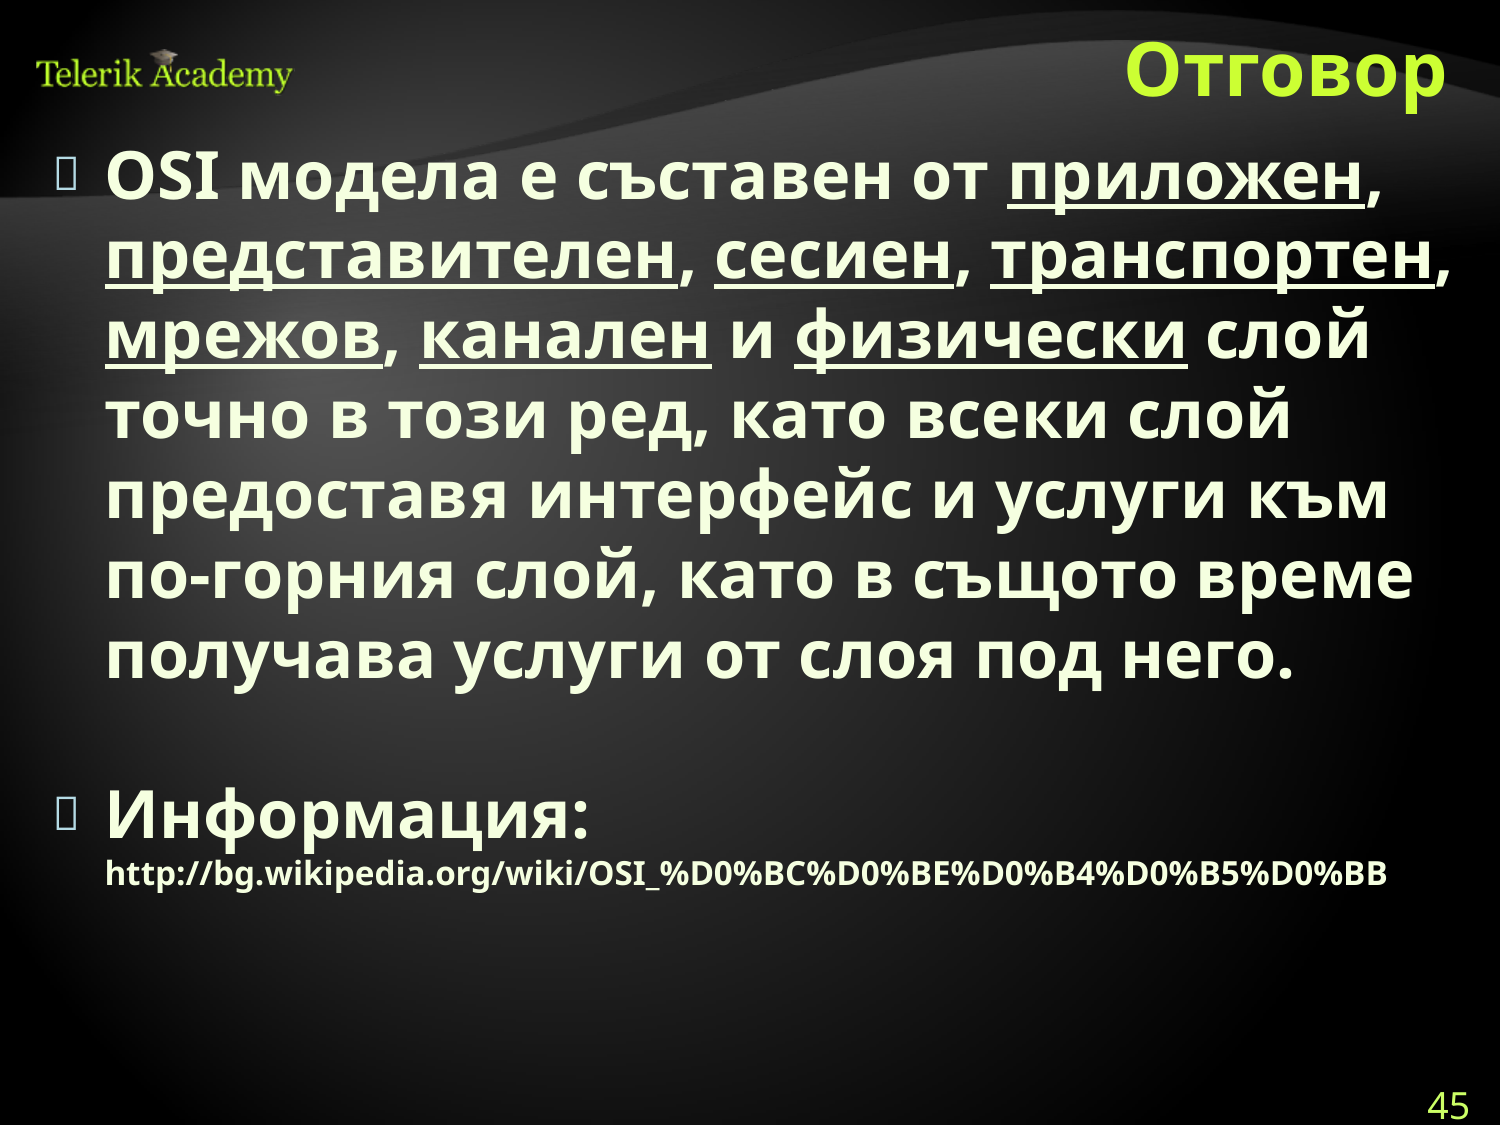

# Отговор
OSI модела е съставен от приложен, представителен, сесиен, транспортен, мрежов, канален и физически слой точно в този ред, като всеки слой предоставя интерфейс и услуги към по-горния слой, като в същото време получава услуги от слоя под него.
Информация:
http://bg.wikipedia.org/wiki/OSI_%D0%BC%D0%BE%D0%B4%D0%B5%D0%BB